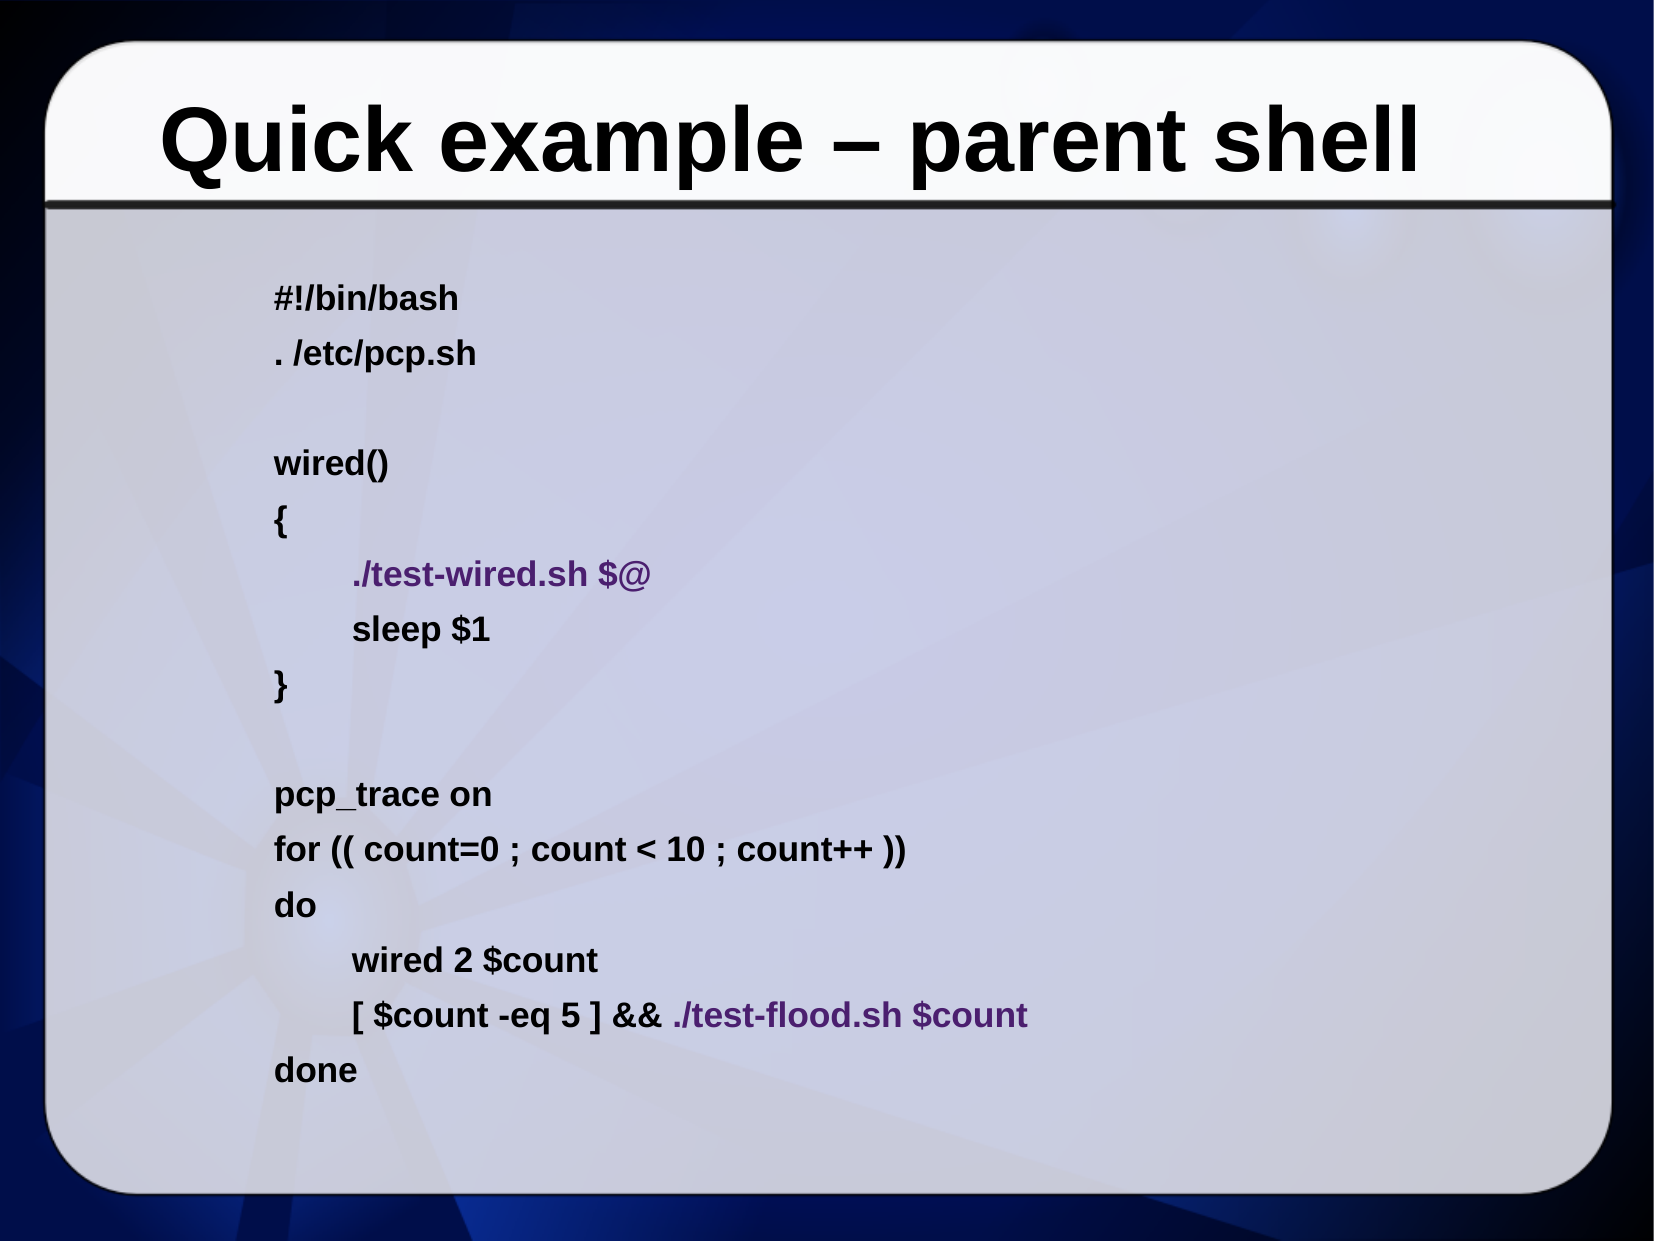

# Quick example – parent shell
#!/bin/bash
. /etc/pcp.sh
wired()
{
 ./test-wired.sh $@
 sleep $1
}
pcp_trace on
for (( count=0 ; count < 10 ; count++ ))
do
 wired 2 $count
 [ $count -eq 5 ] && ./test-flood.sh $count
done